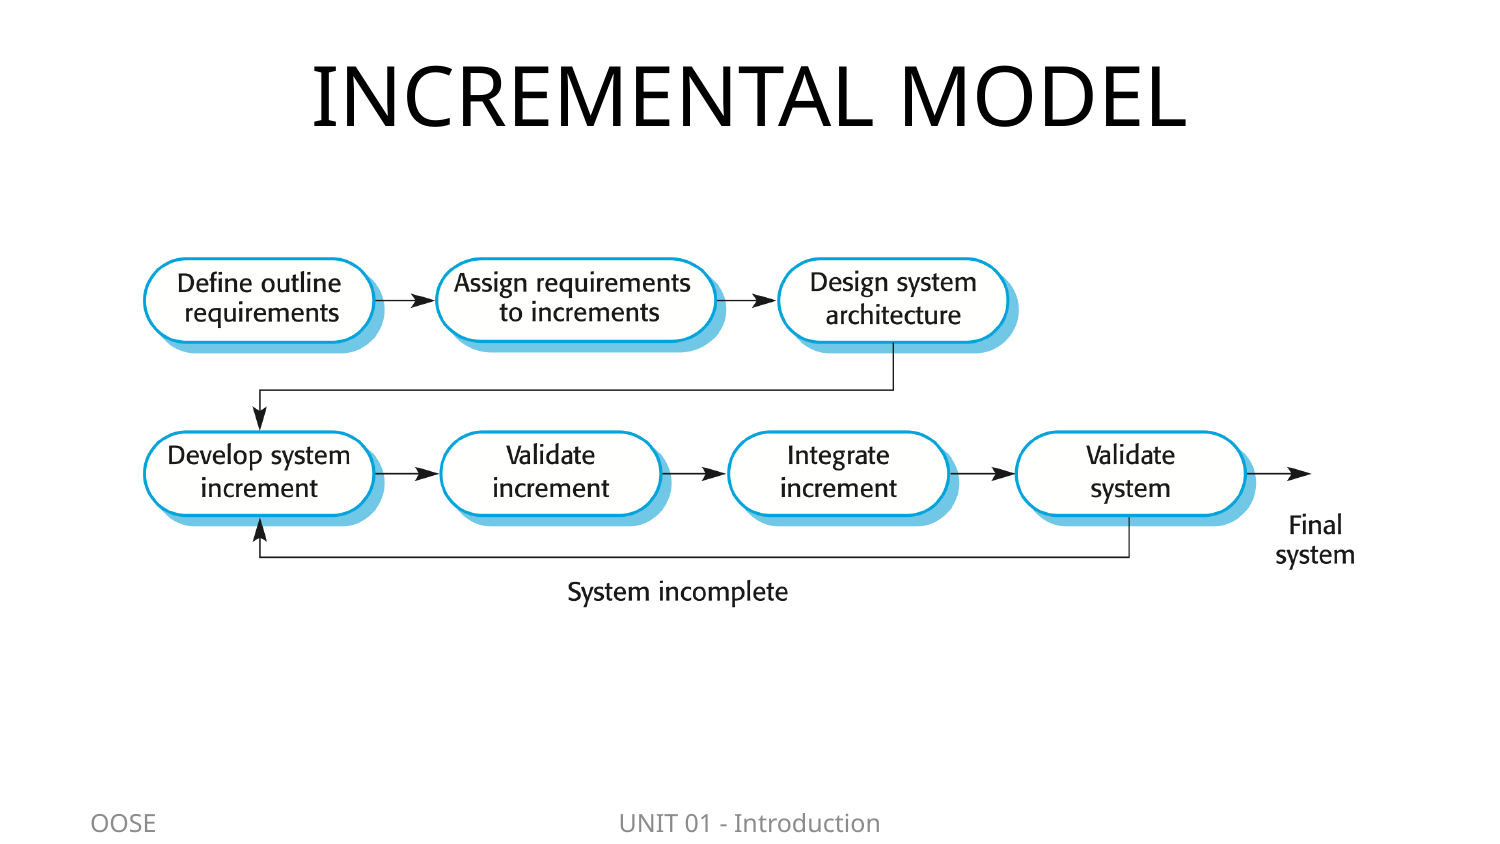

# Incremental MODEL
OOSE
UNIT 01 - Introduction